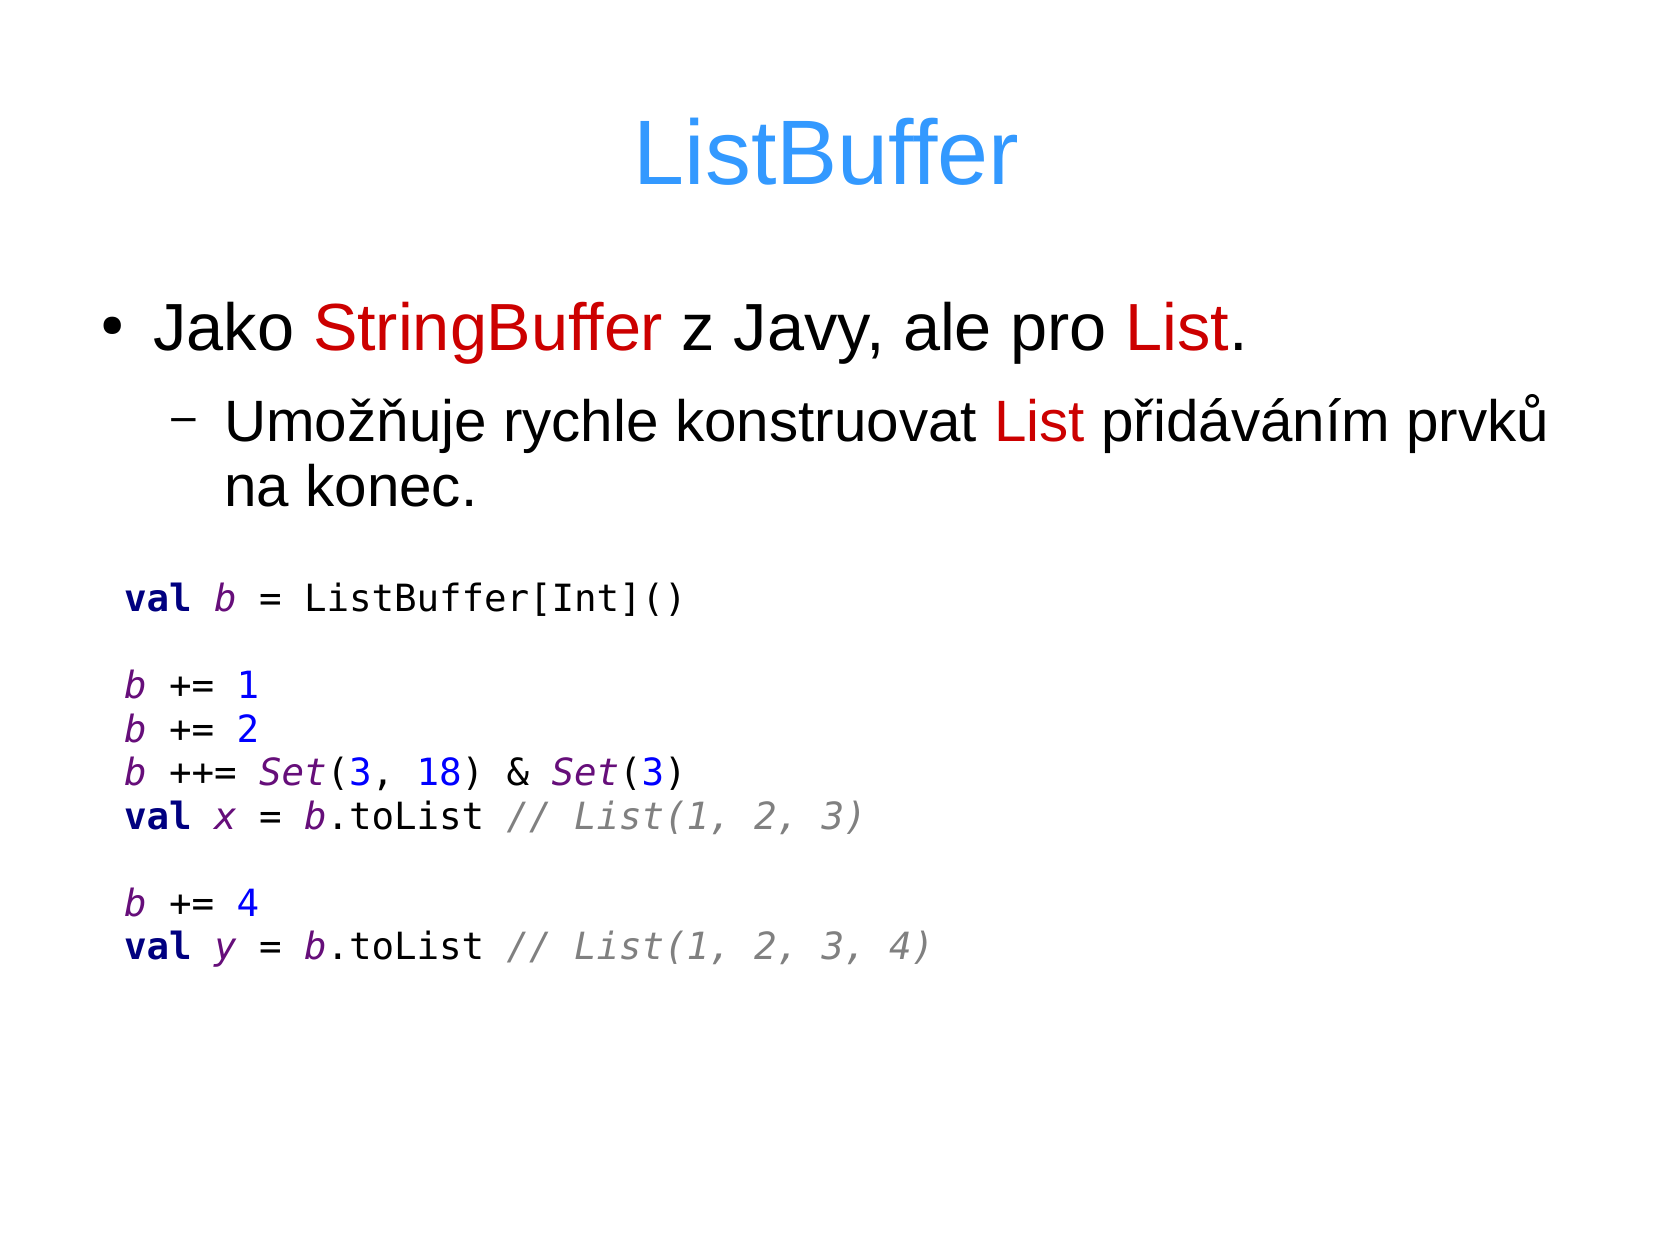

# ListBuffer
Jako StringBuffer z Javy, ale pro List.
Umožňuje rychle konstruovat List přidáváním prvků na konec.
val b = ListBuffer[Int]()
b += 1
b += 2
b ++= Set(3, 18) & Set(3)
val x = b.toList // List(1, 2, 3)
b += 4
val y = b.toList // List(1, 2, 3, 4)